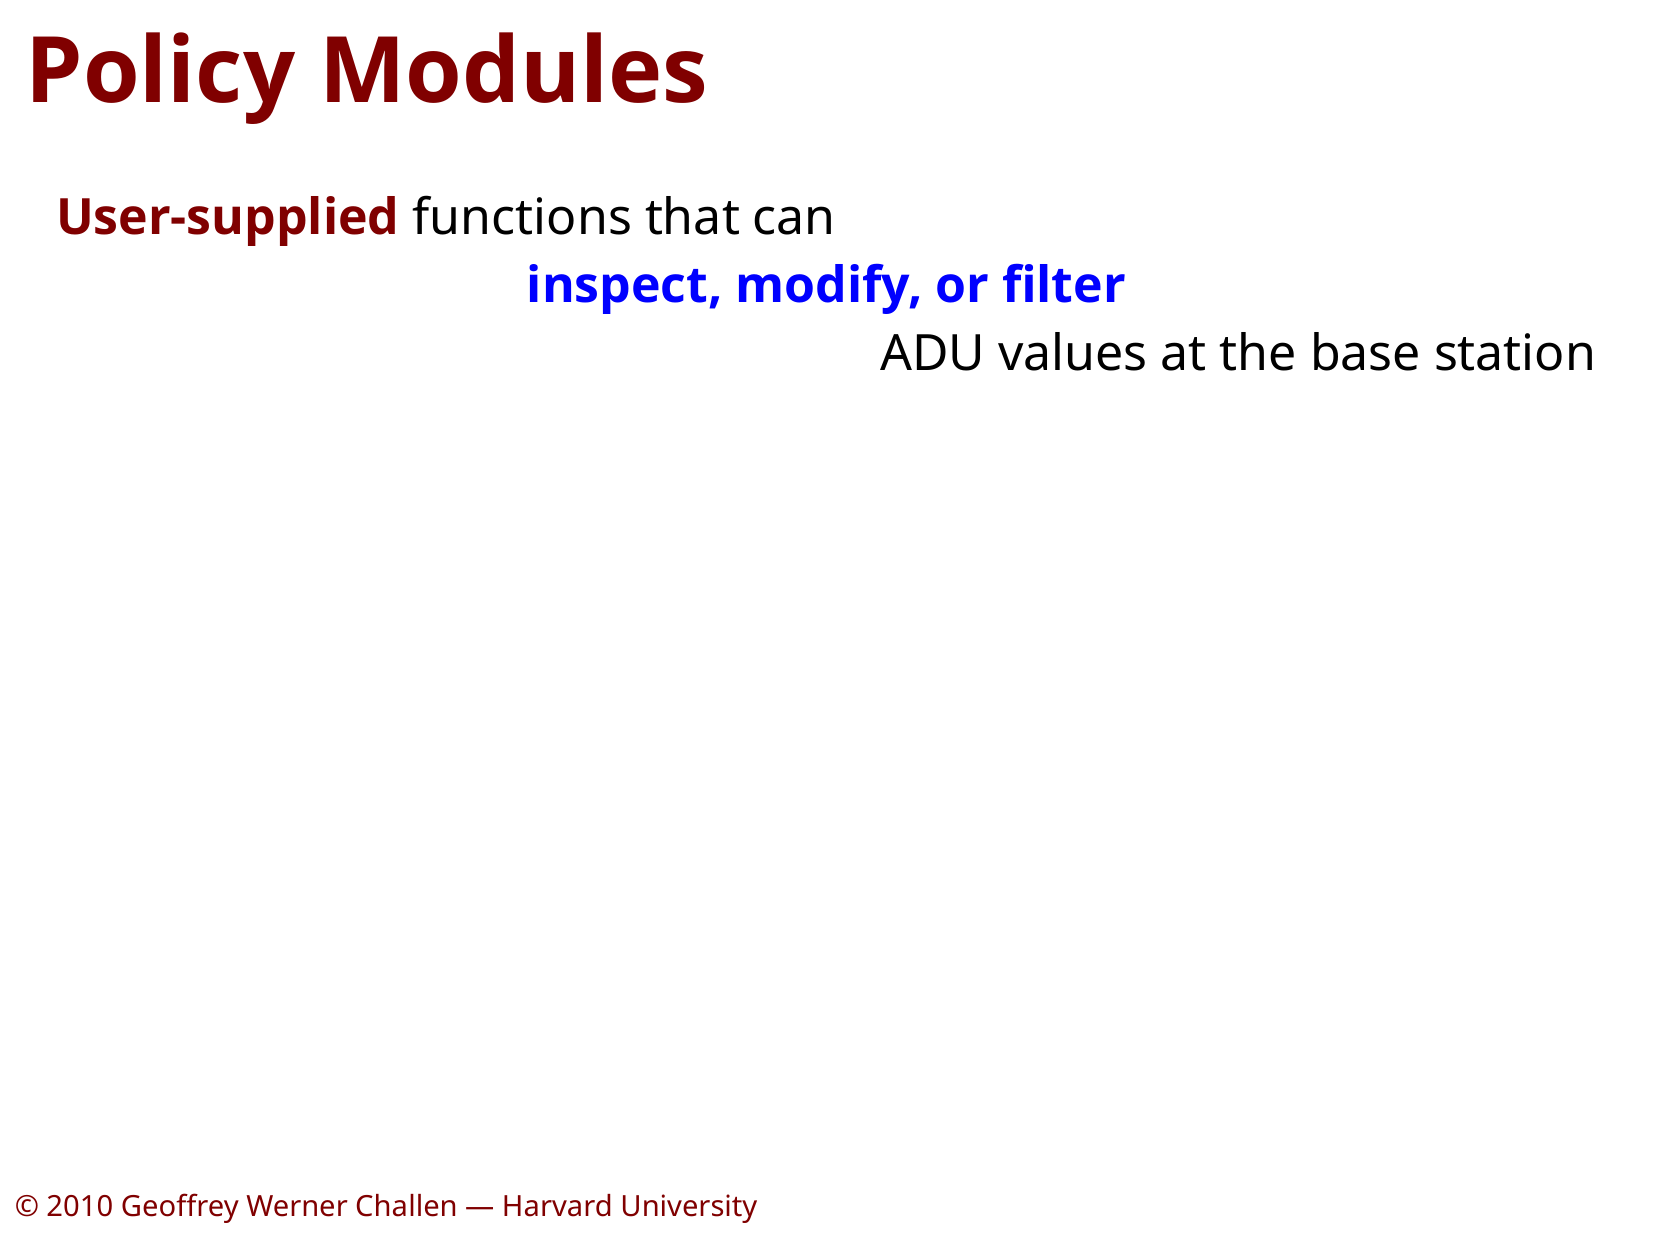

# Policy Modules
User-supplied functions that can
inspect, modify, or filter
ADU values at the base station